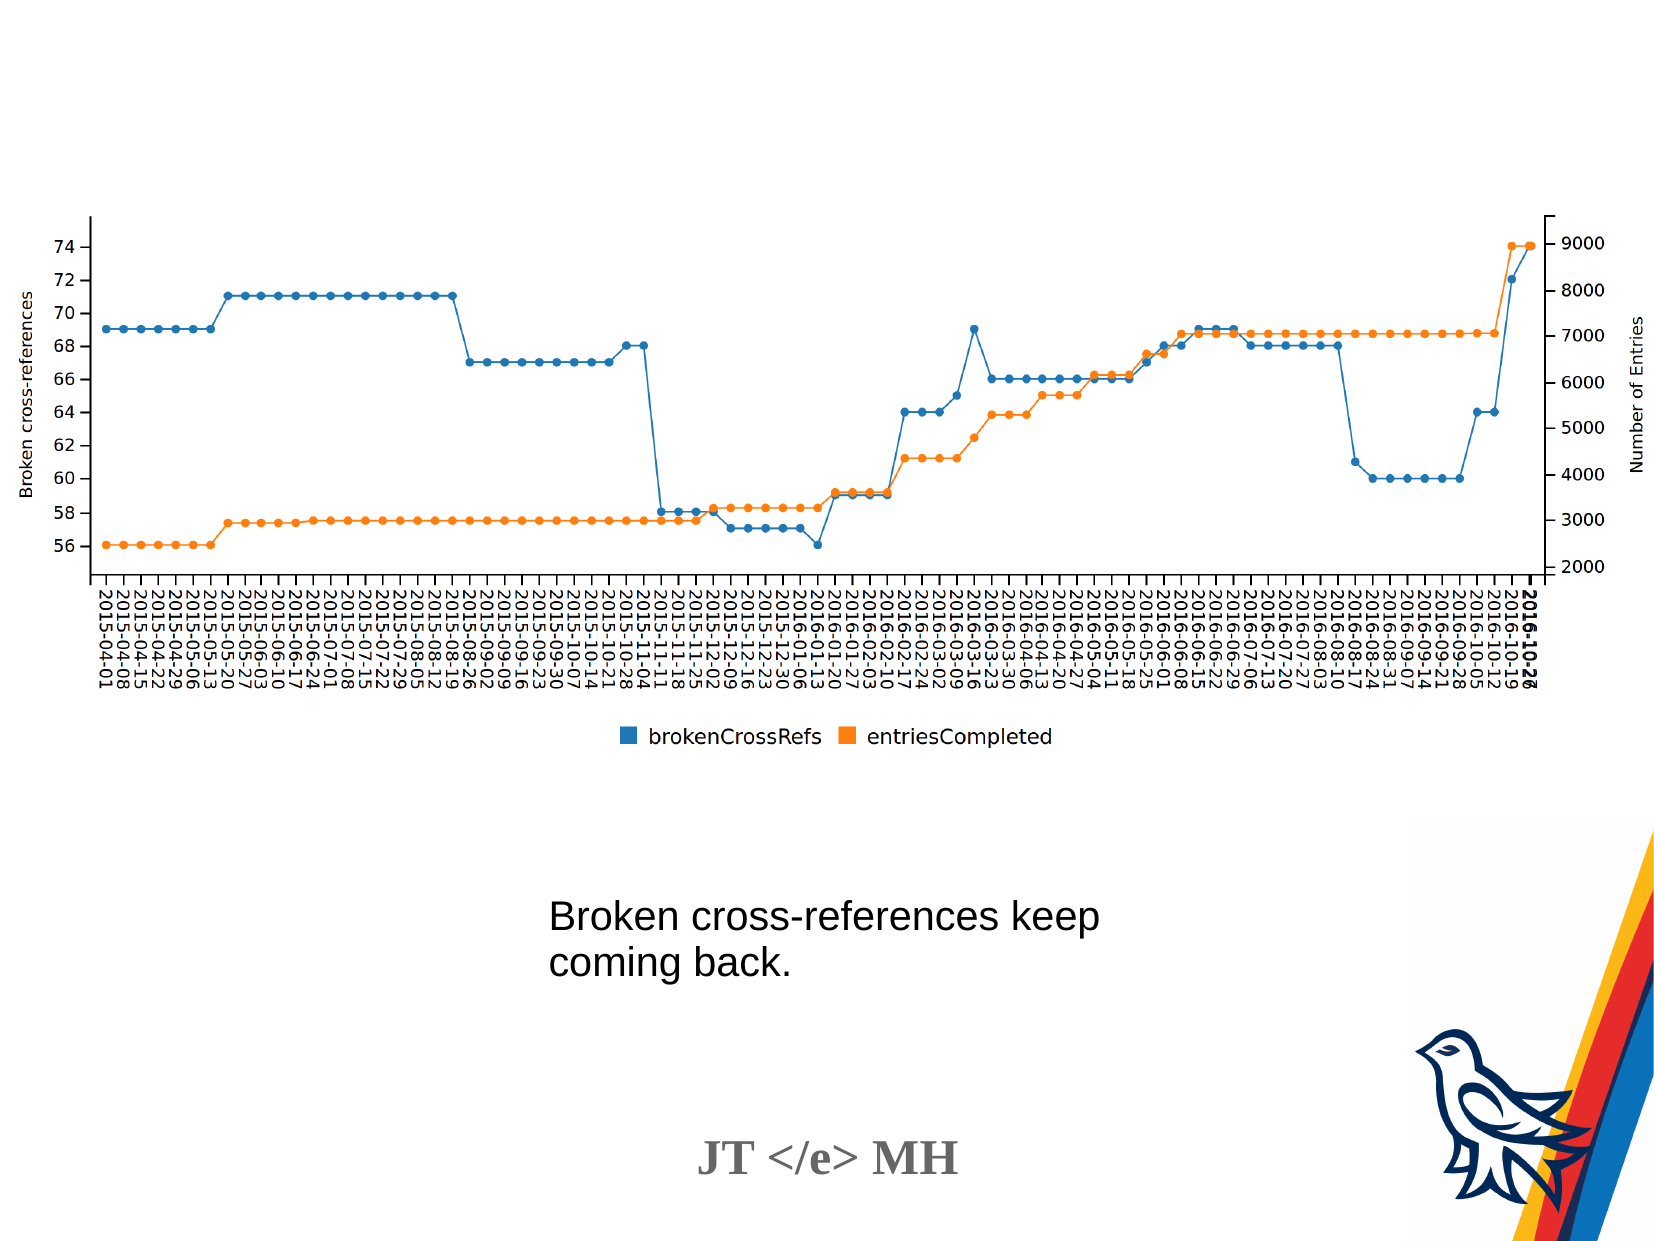

Broken cross-references keep
coming back.
JT </e> MH